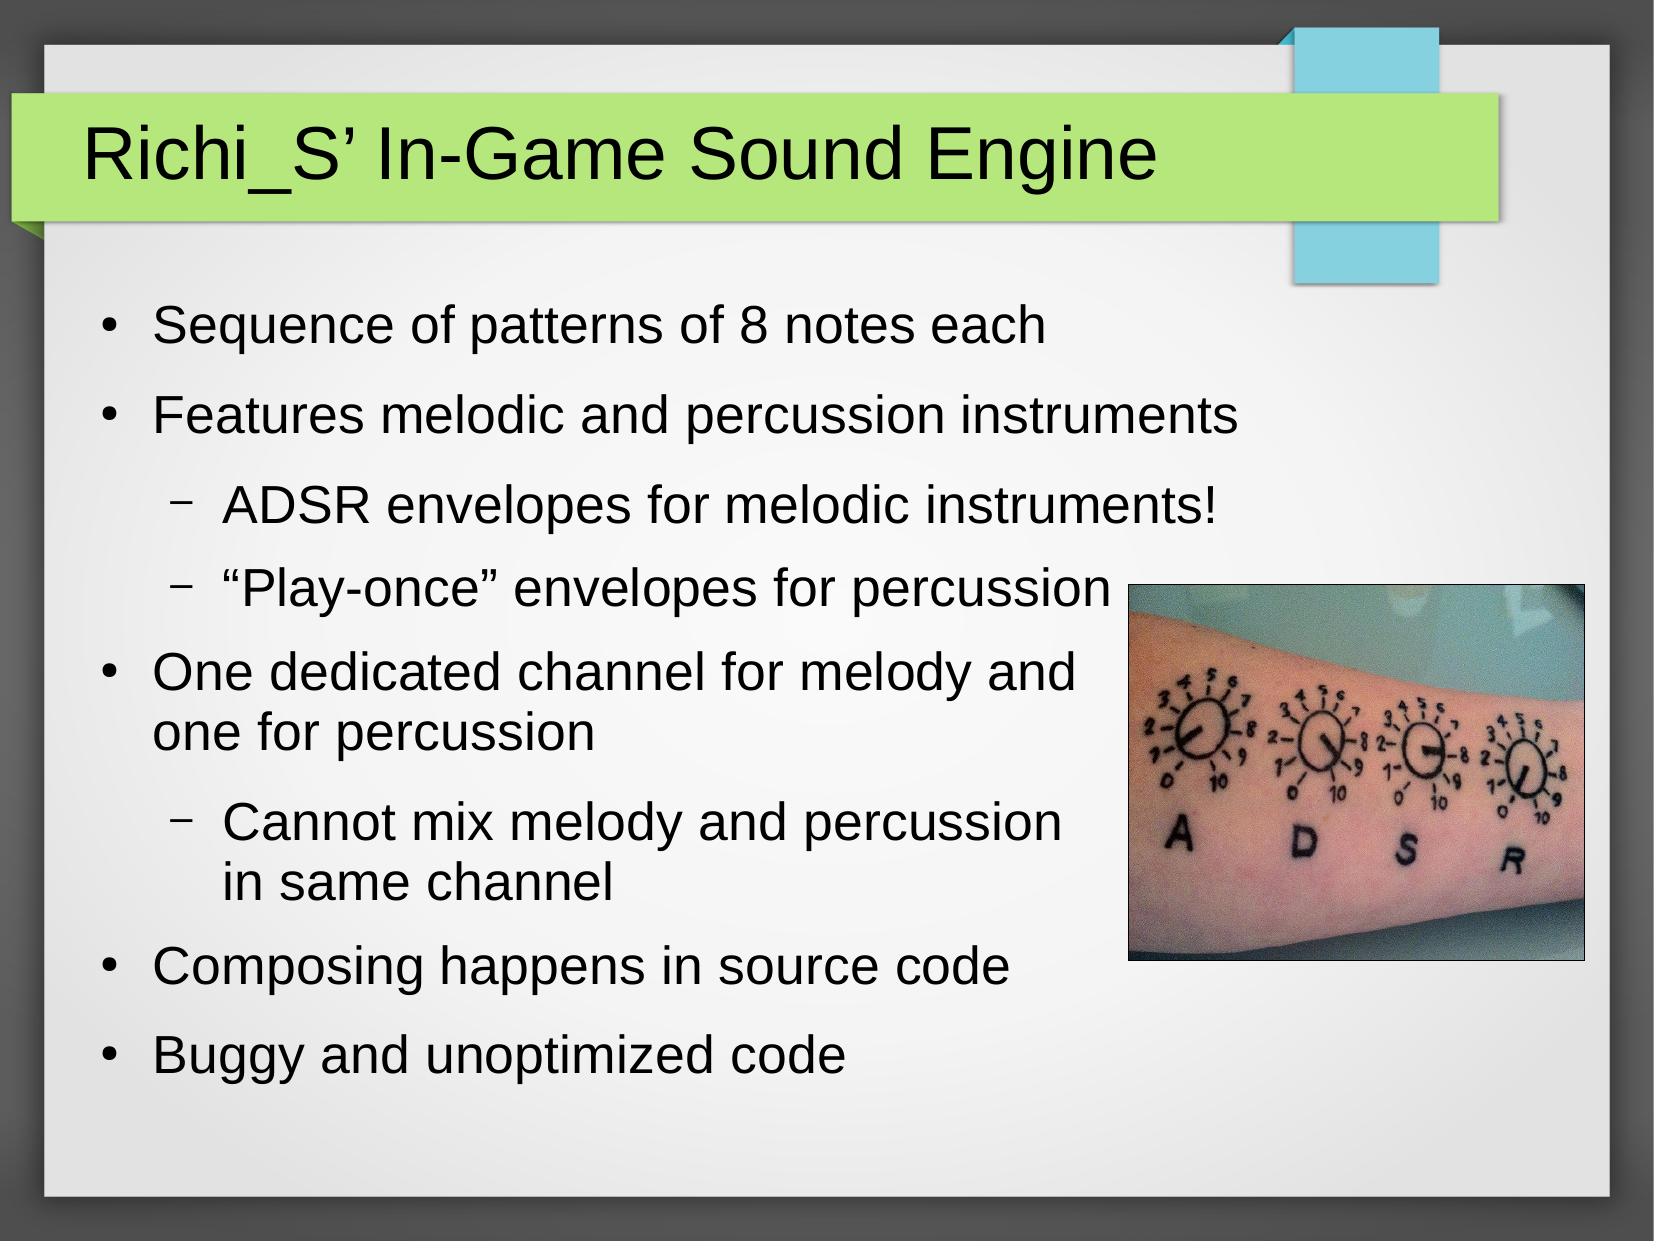

# Richi_S’ In-Game Sound Engine
Sequence of patterns of 8 notes each
Features melodic and percussion instruments
ADSR envelopes for melodic instruments!
“Play-once” envelopes for percussion
One dedicated channel for melody and
one for percussion
Cannot mix melody and percussion
in same channel
Composing happens in source code
Buggy and unoptimized code